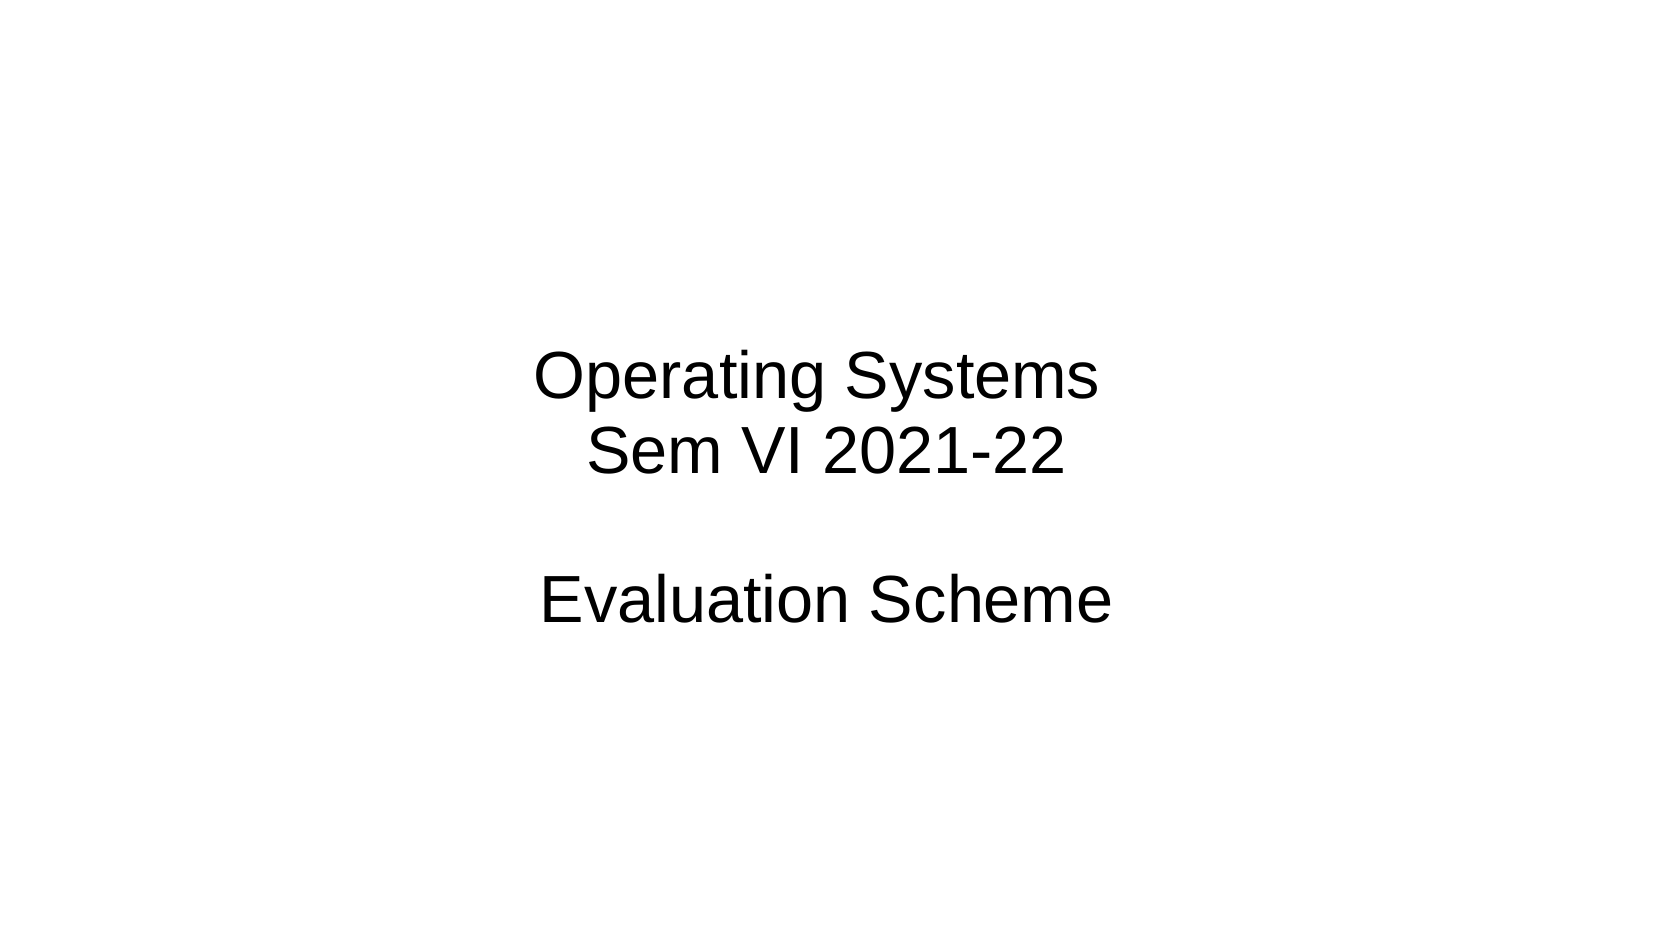

#
Operating Systems
Sem VI 2021-22
Evaluation Scheme